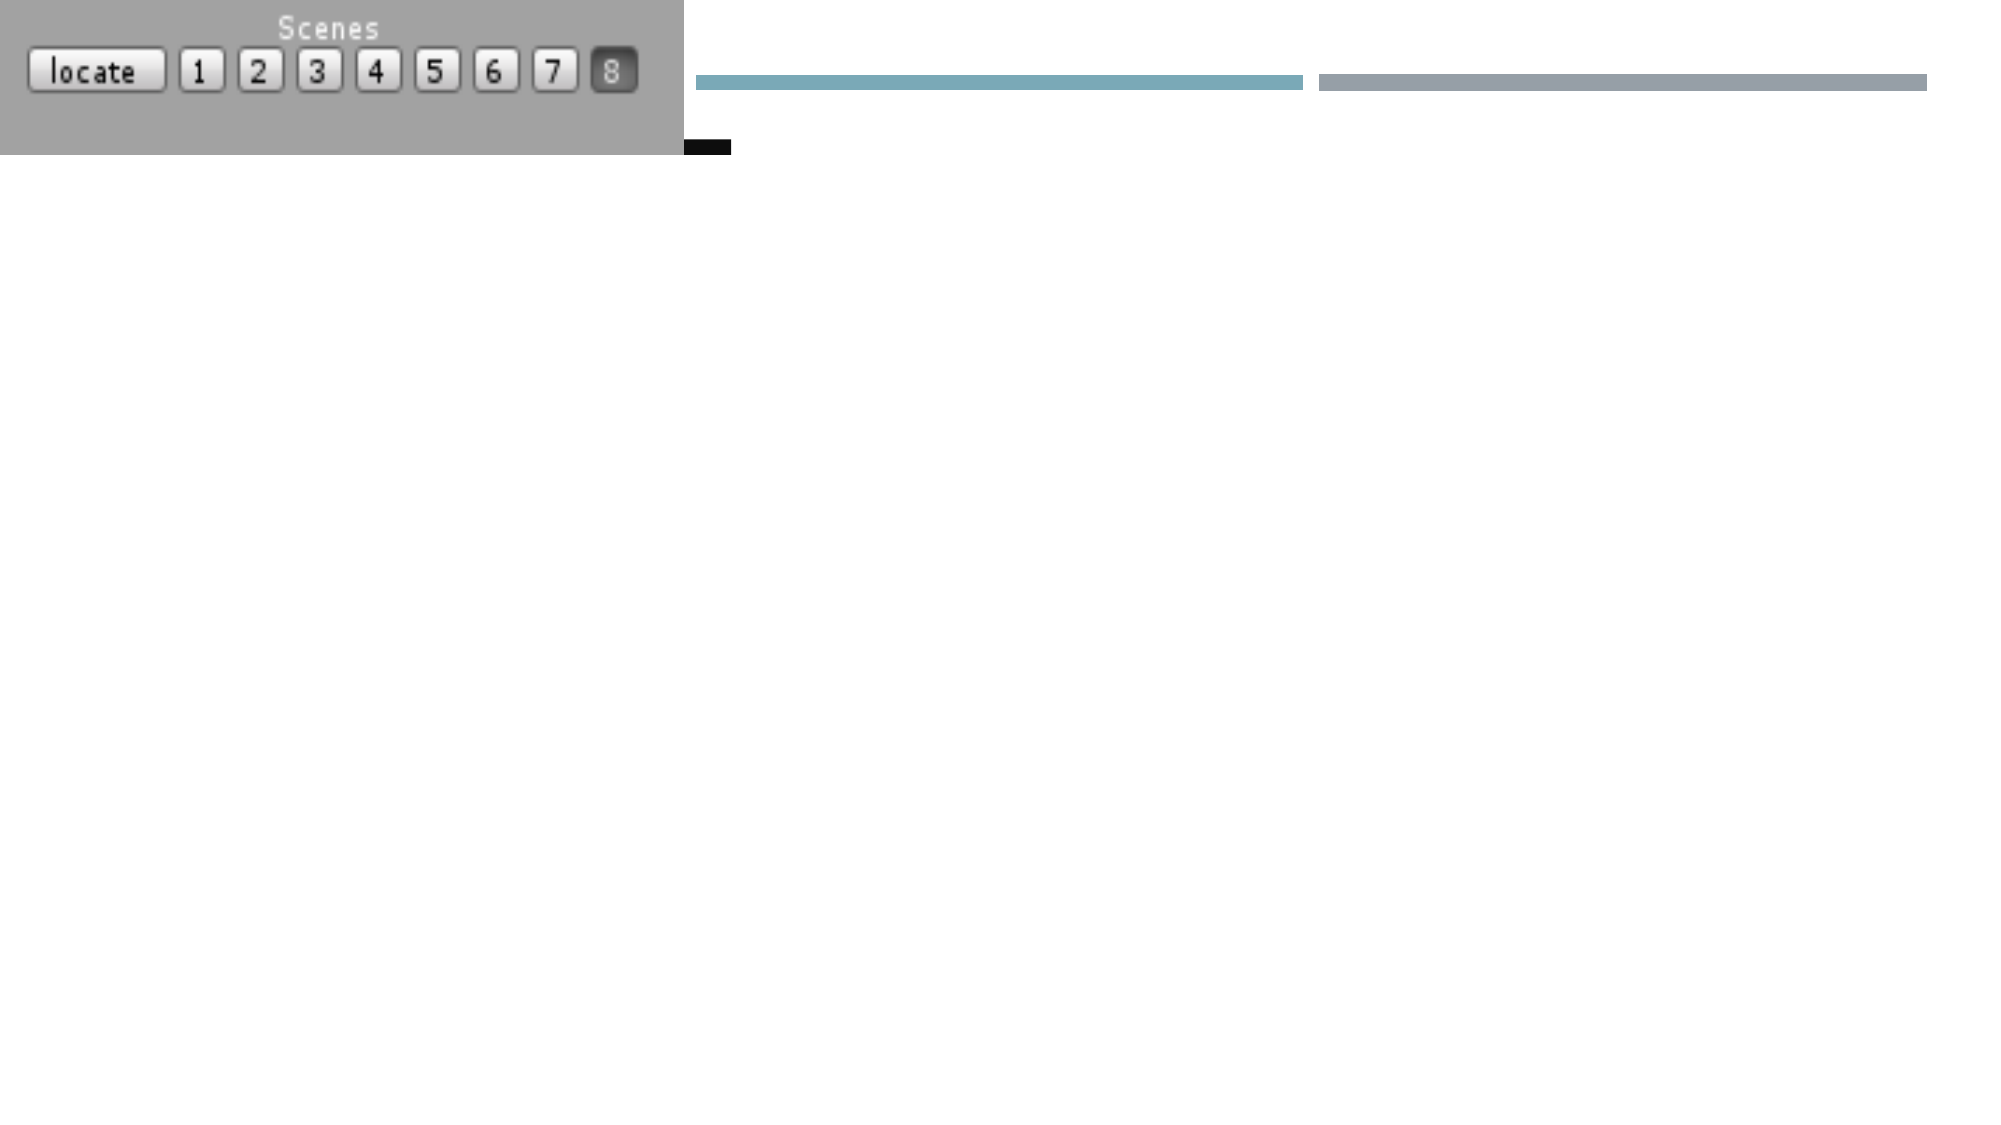

# 8) Take screenShots of an EditorWindow
Press CTRL+ALT+S with an EditorWindow focused (exemple: the gameView, of the profiler), to save a screenShot